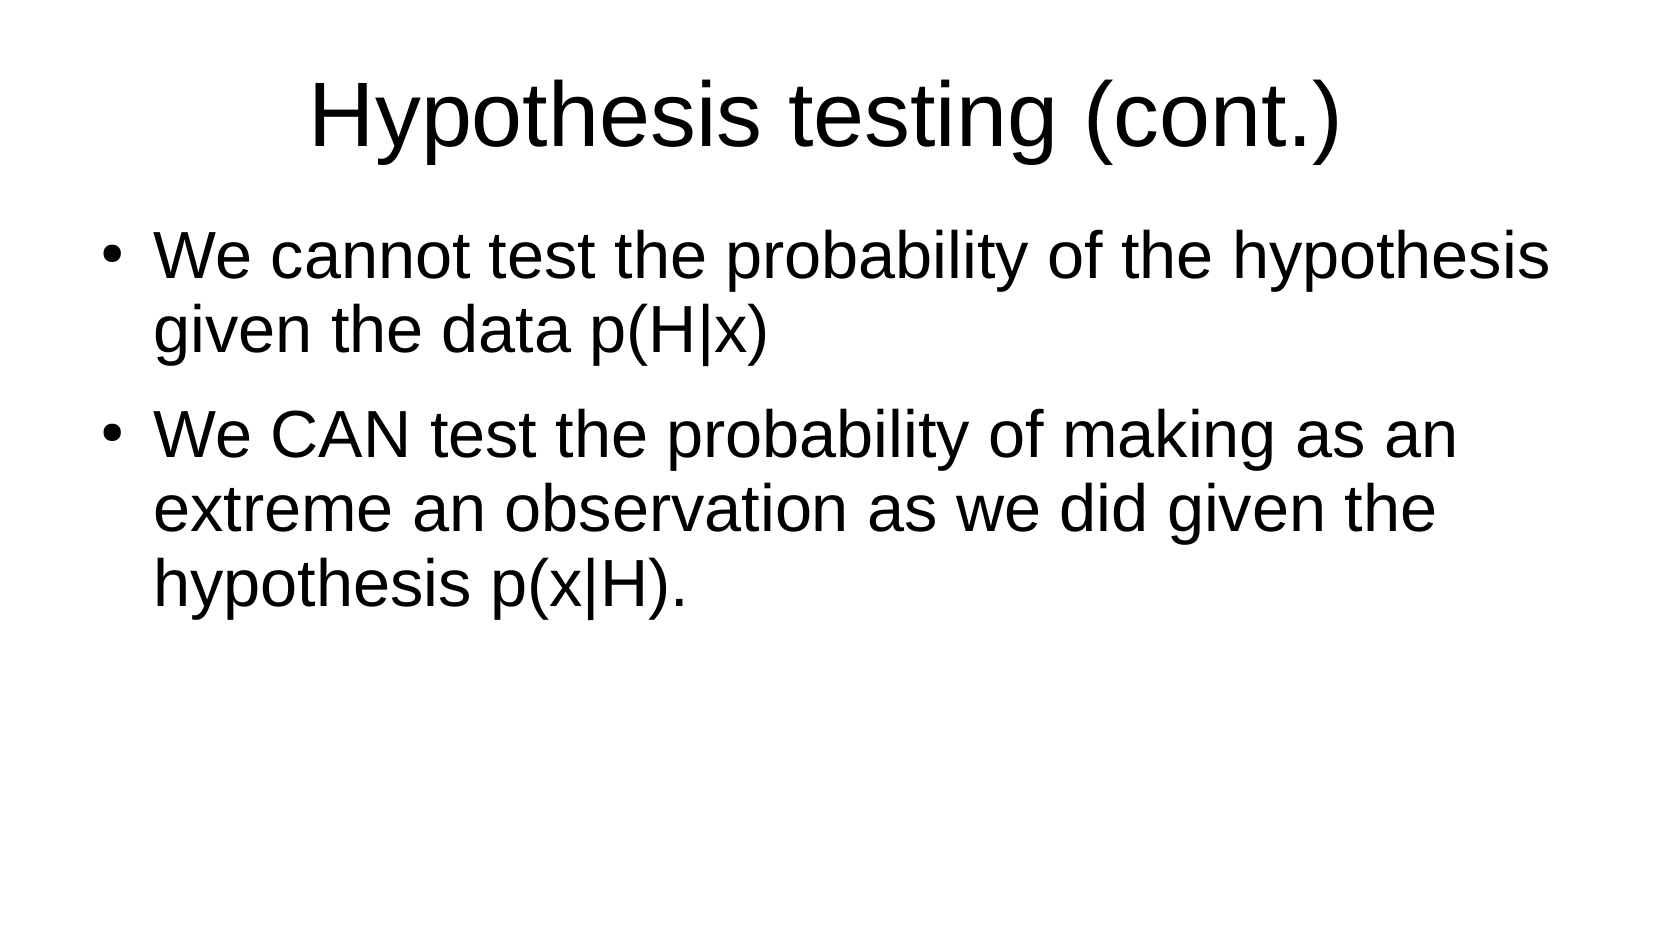

# Hypothesis testing (cont.)
We cannot test the probability of the hypothesis given the data p(H|x)
We CAN test the probability of making as an extreme an observation as we did given the hypothesis p(x|H).